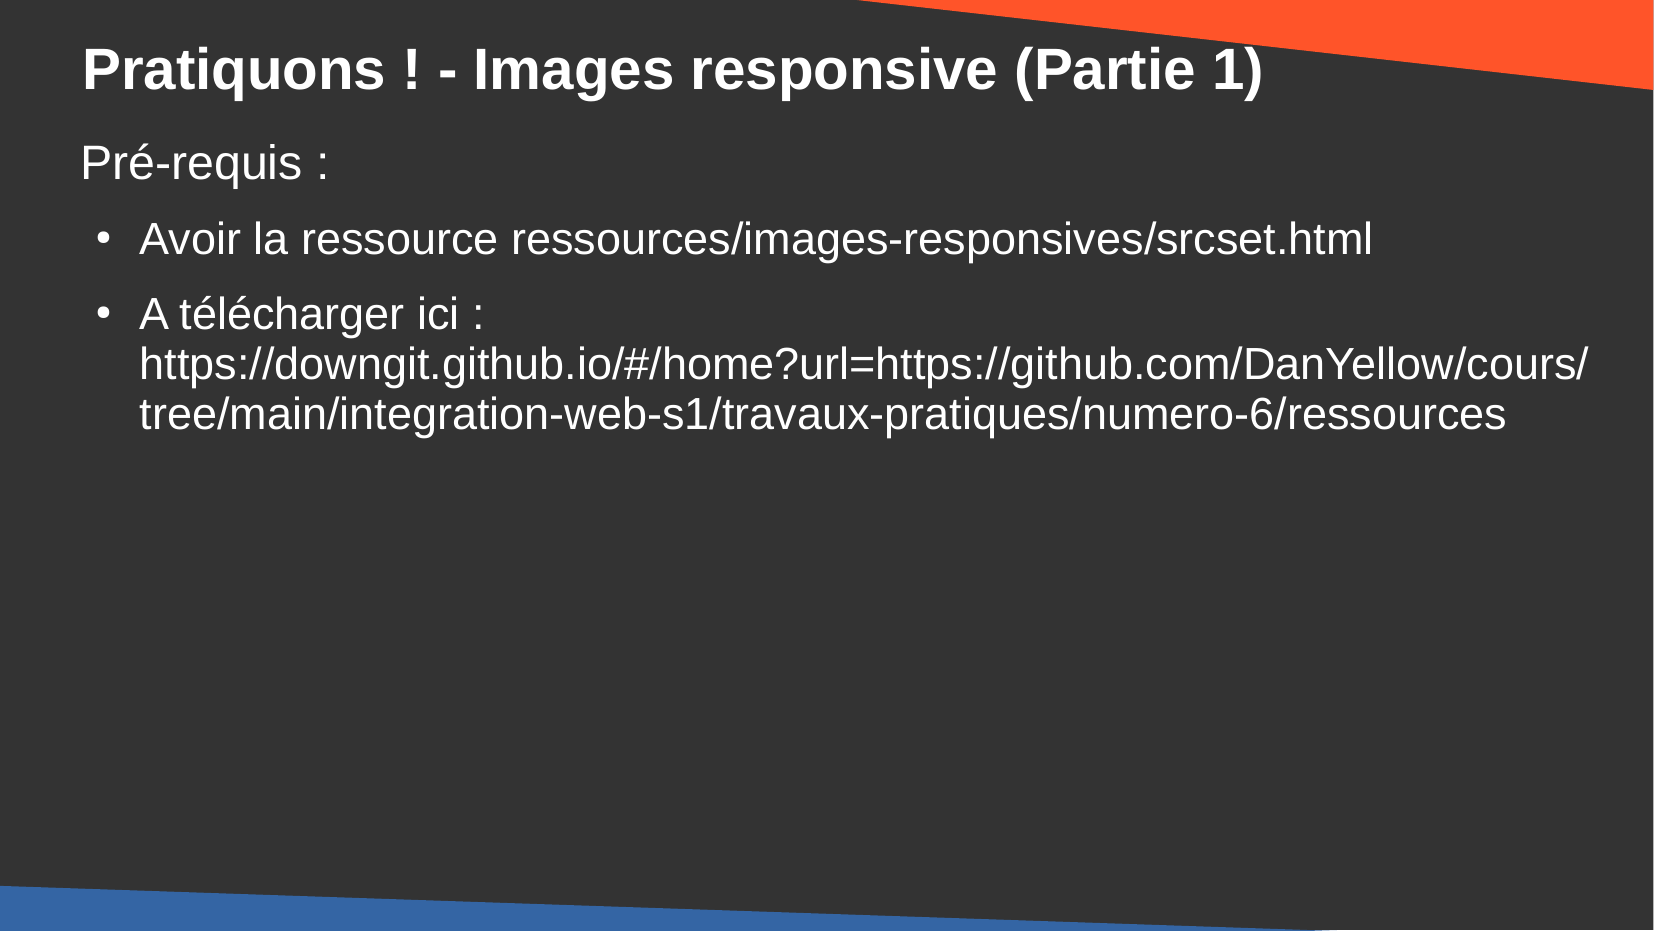

# Pratiquons ! - Images responsive (Partie 1)
Pré-requis :
Avoir la ressource ressources/images-responsives/srcset.html
A télécharger ici : https://downgit.github.io/#/home?url=https://github.com/DanYellow/cours/tree/main/integration-web-s1/travaux-pratiques/numero-6/ressources